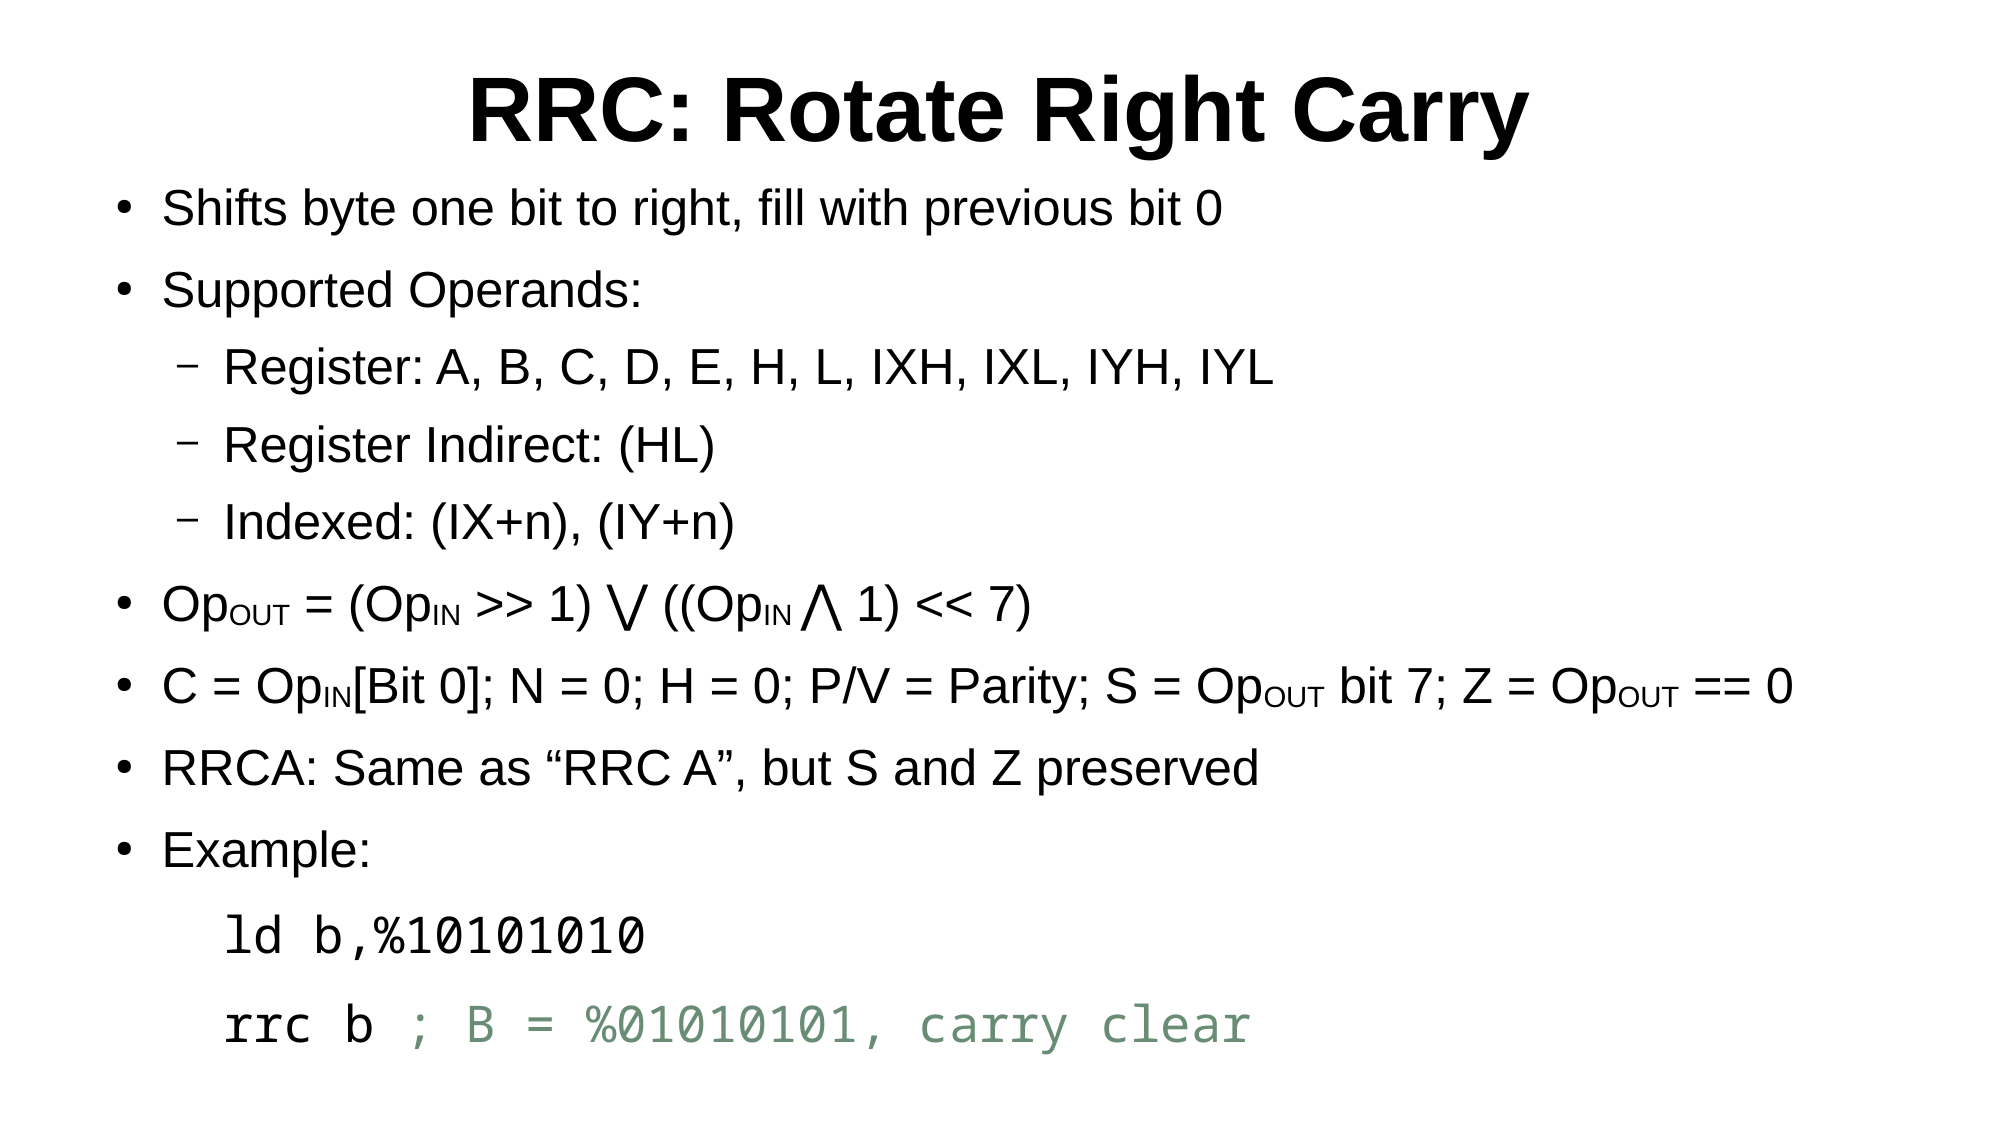

# RRC: Rotate Right Carry
Shifts byte one bit to right, fill with previous bit 0
Supported Operands:
Register: A, B, C, D, E, H, L, IXH, IXL, IYH, IYL
Register Indirect: (HL)
Indexed: (IX+n), (IY+n)
OpOUT = (OpIN >> 1) ⋁ ((OpIN ⋀ 1) << 7)
C = OpIN[Bit 0]; N = 0; H = 0; P/V = Parity; S = OpOUT bit 7; Z = OpOUT == 0
RRCA: Same as “RRC A”, but S and Z preserved
Example:
ld b,%10101010
rrc b ; B = %01010101, carry clear